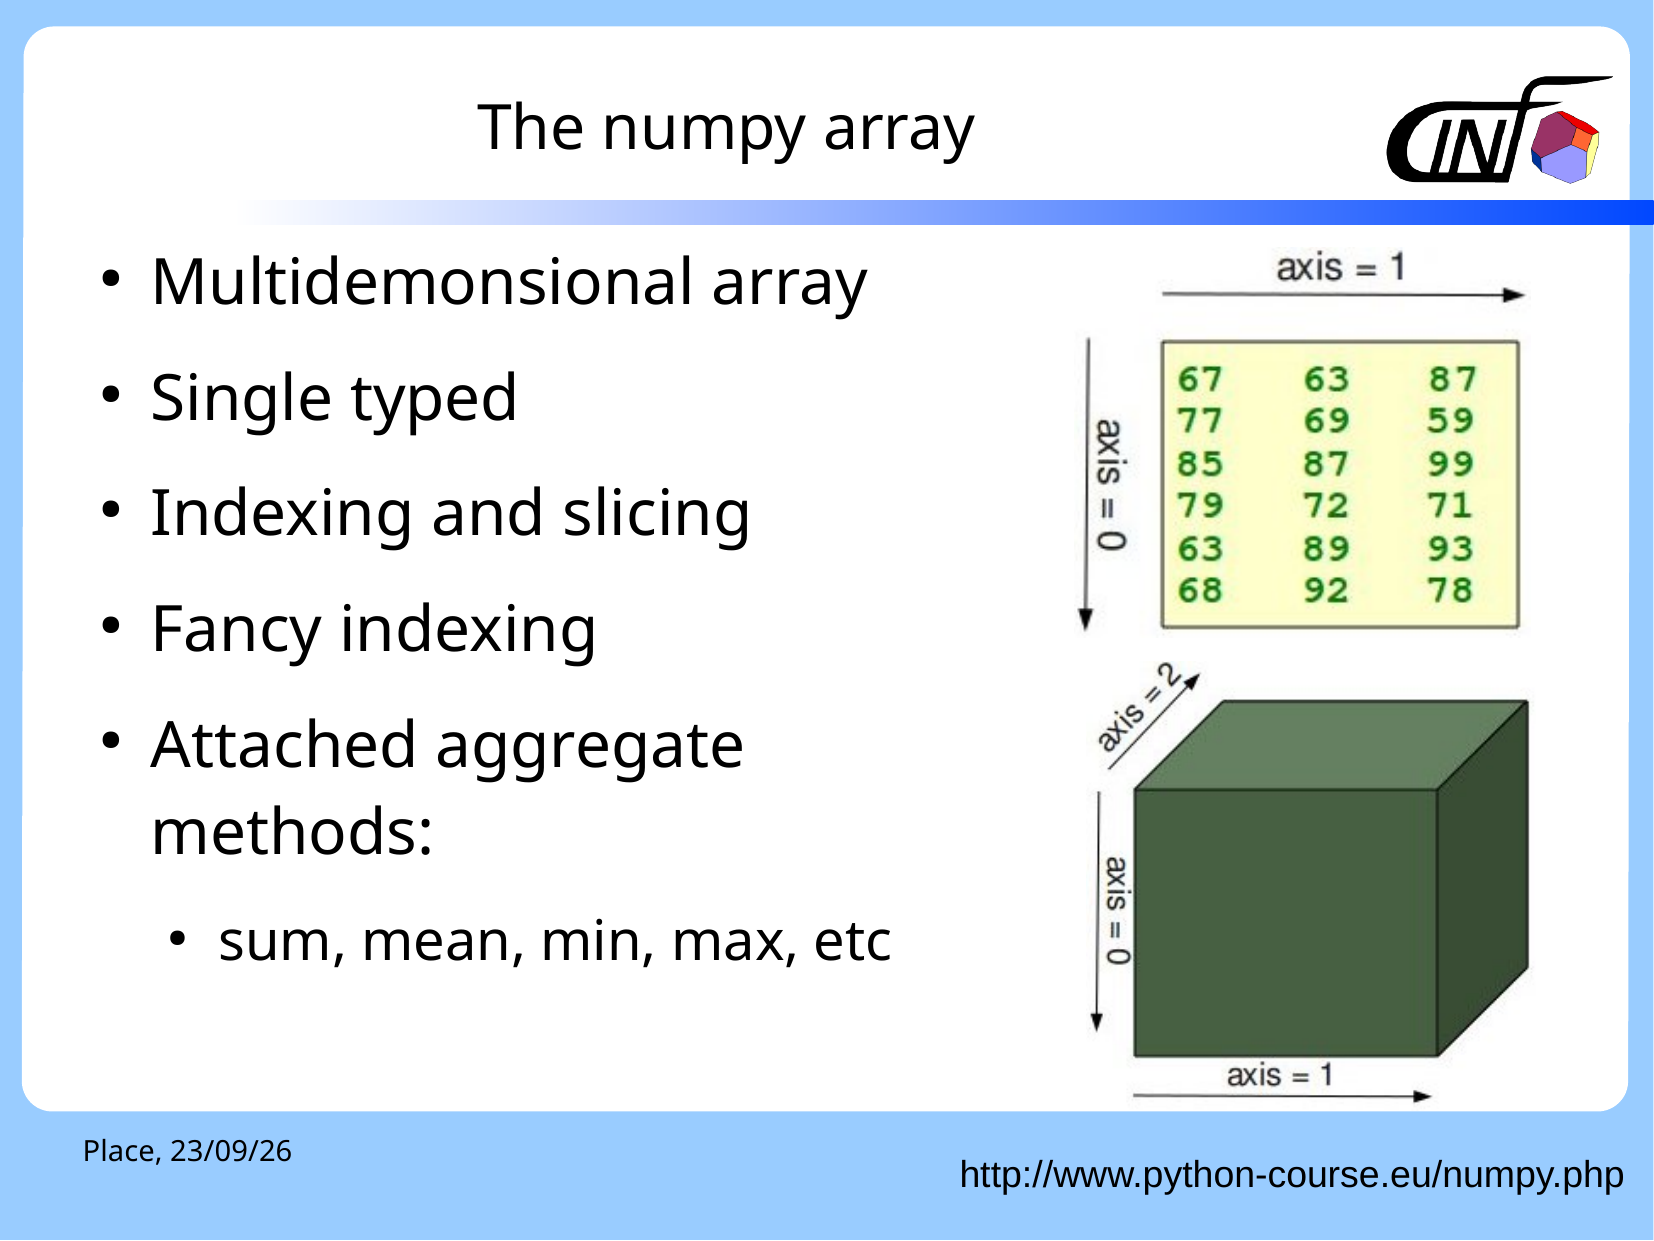

# The numpy array
Multidemonsional array
Single typed
Indexing and slicing
Fancy indexing
Attached aggregate methods:
sum, mean, min, max, etc
http://www.python-course.eu/numpy.php